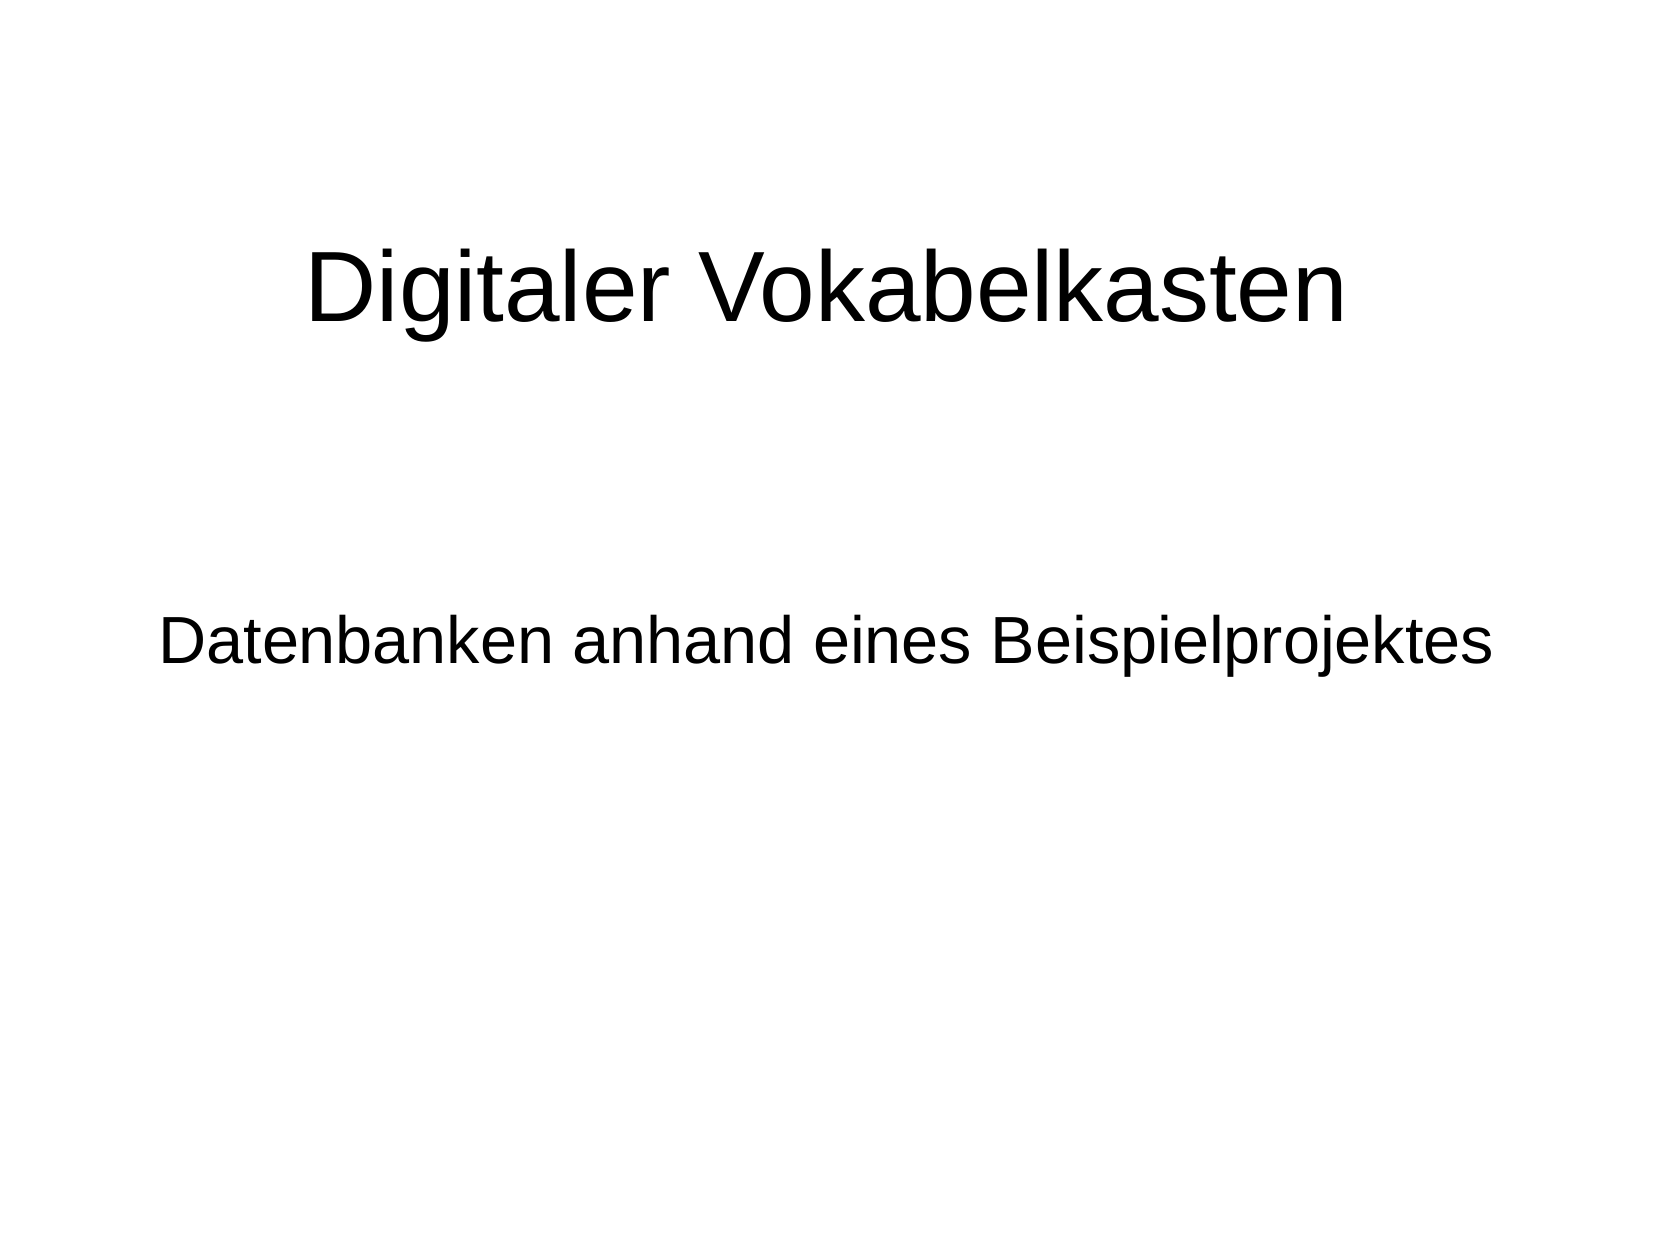

# Digitaler Vokabelkasten
Datenbanken anhand eines Beispielprojektes